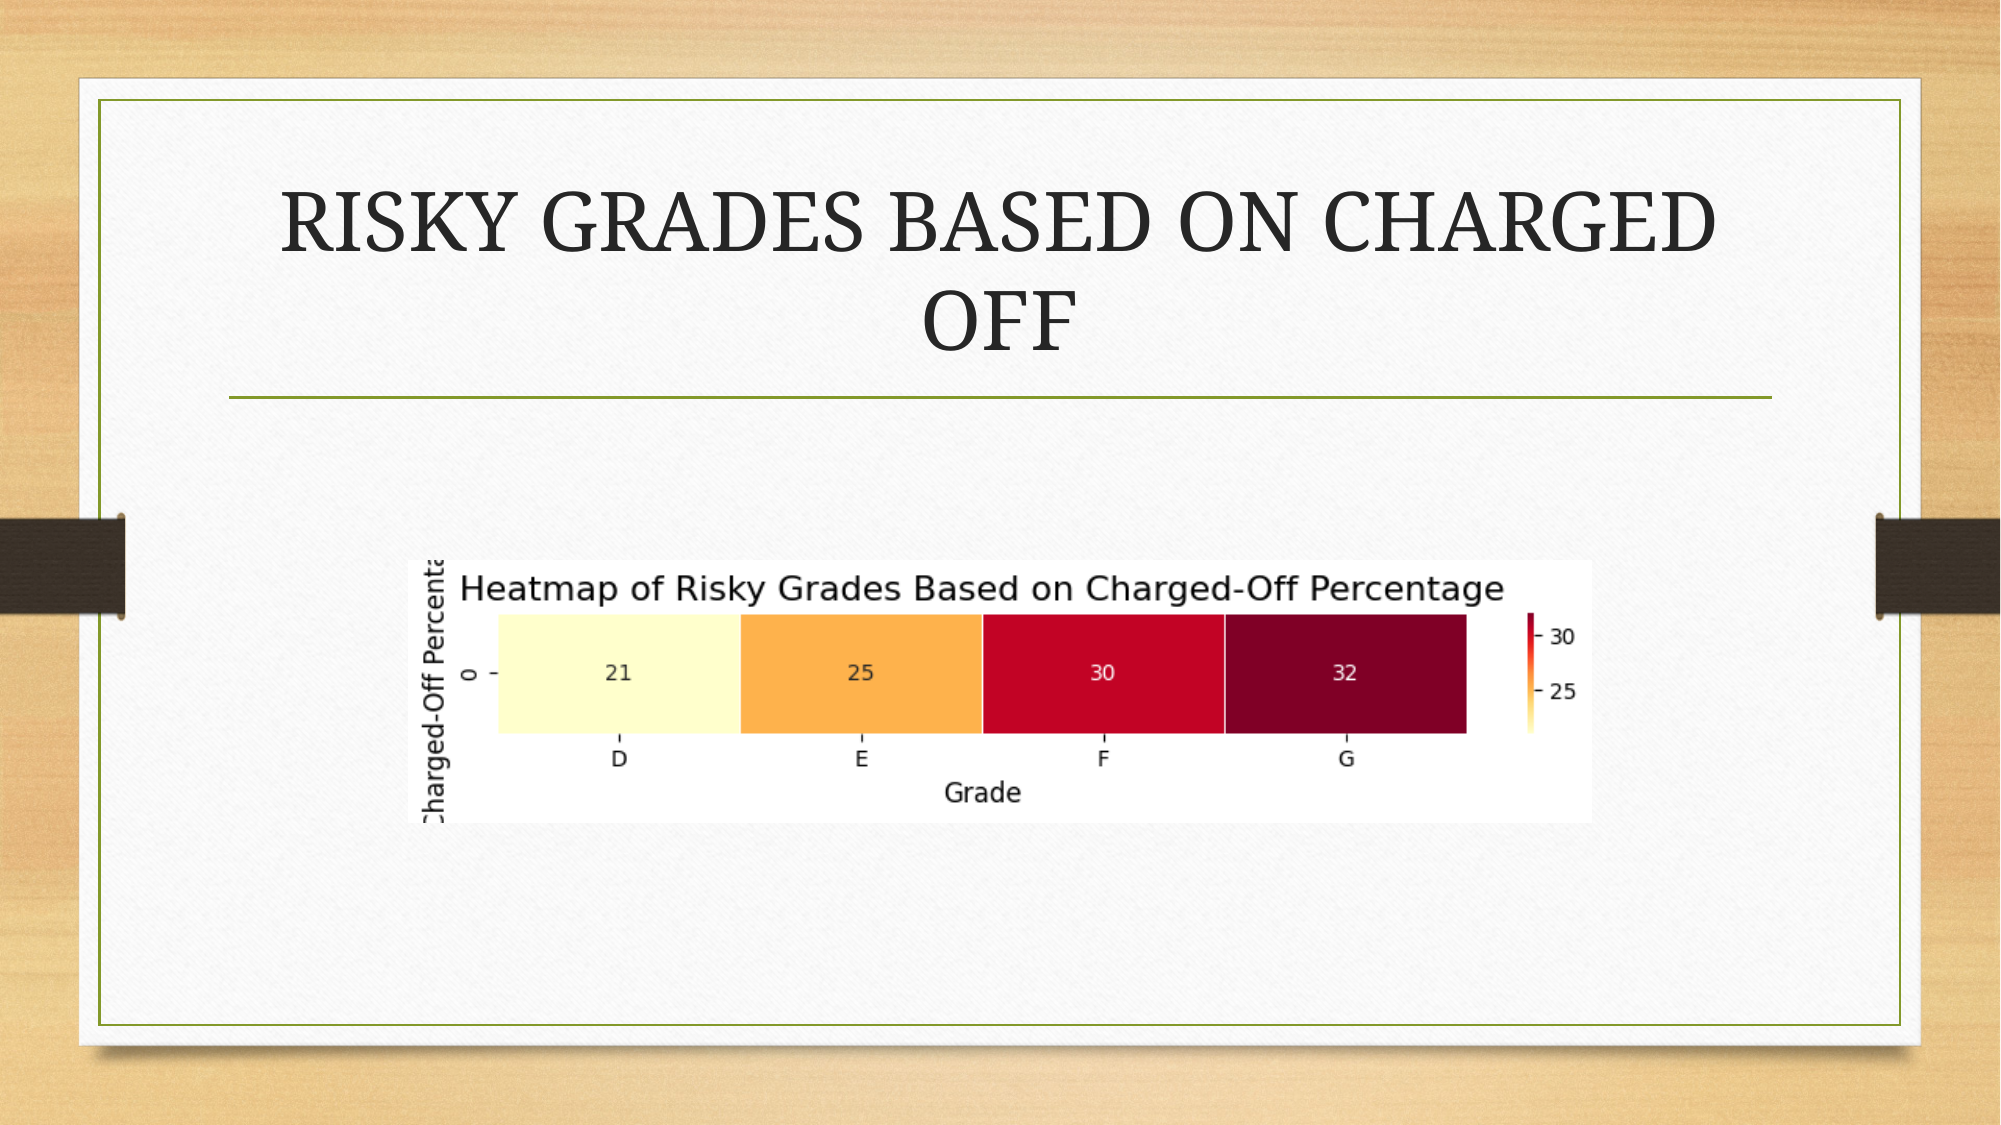

# RISKY GRADES BASED ON CHARGED OFF